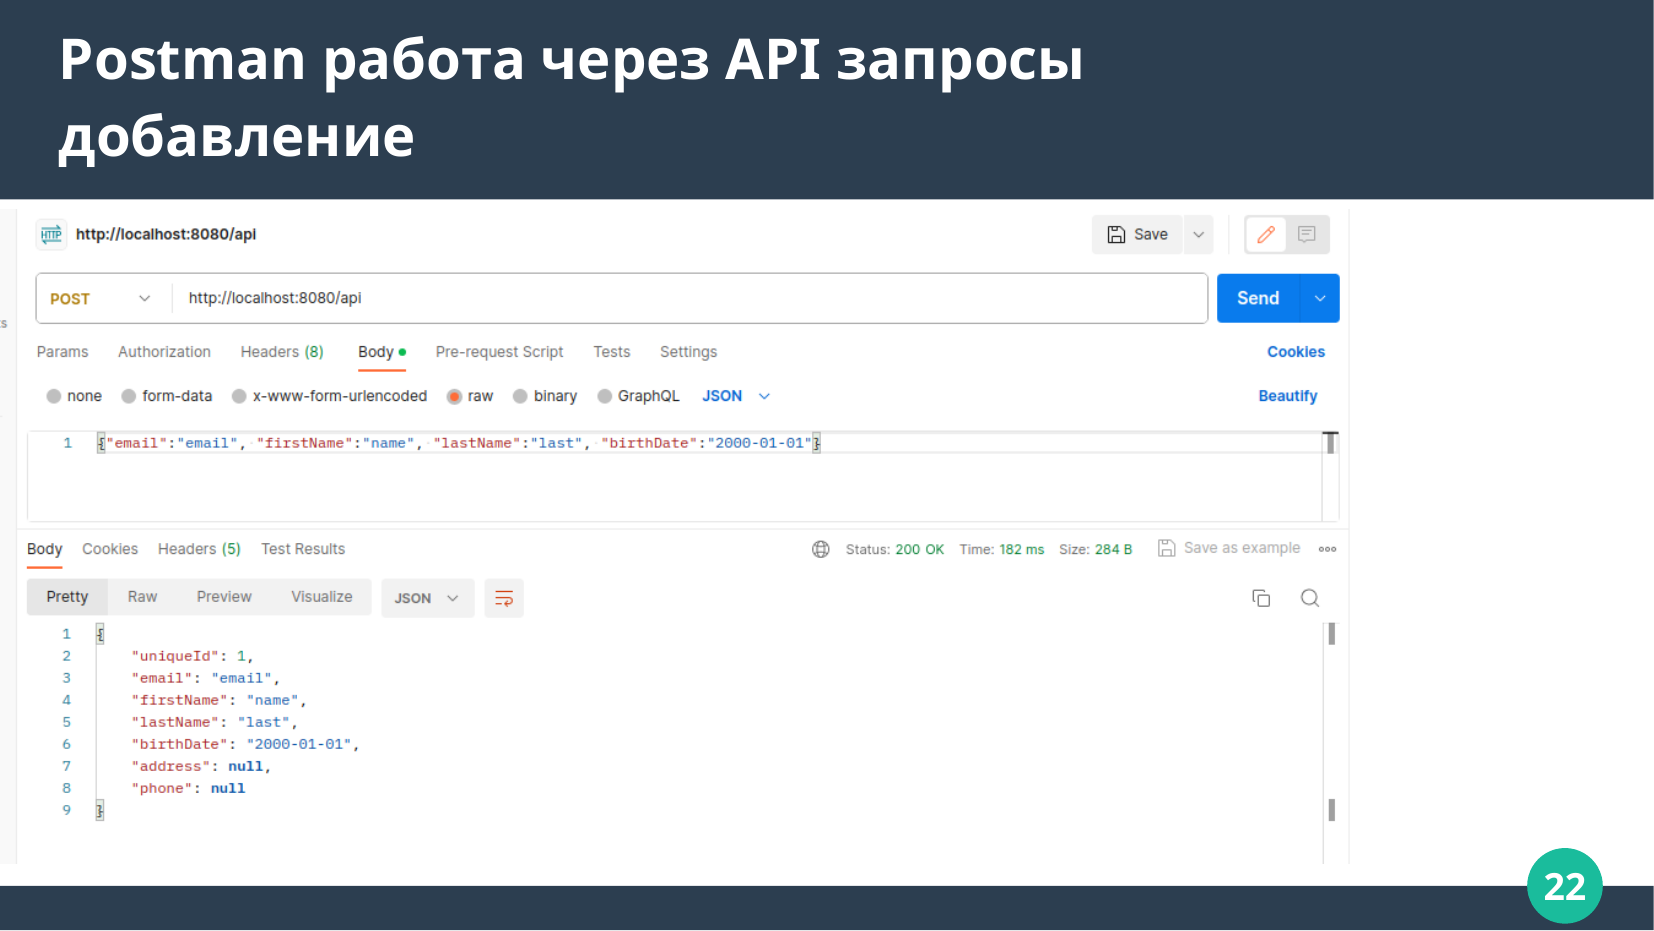

# Postman работа через API запросы добавление